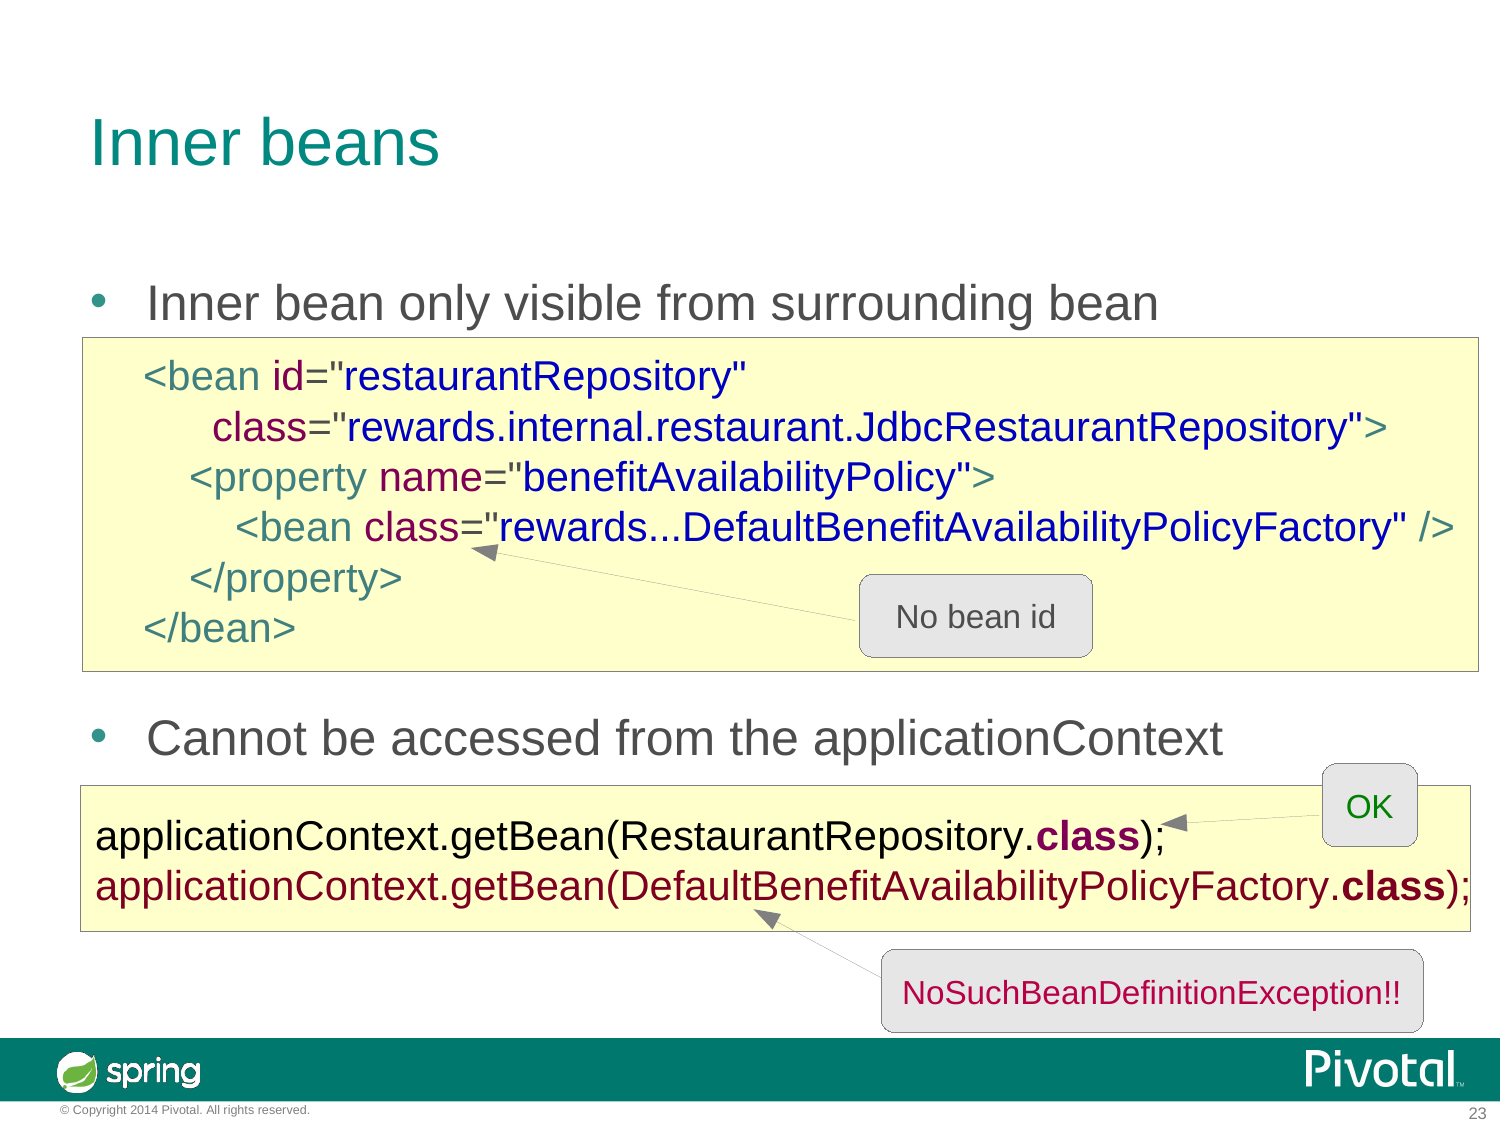

# Inner beans
Inner bean only visible from surrounding bean
Cannot be accessed from the applicationContext
 <bean id="restaurantRepository"
 class="rewards.internal.restaurant.JdbcRestaurantRepository">
 <property name="benefitAvailabilityPolicy">
 <bean class="rewards...DefaultBenefitAvailabilityPolicyFactory" />
 </property>
 </bean>
No bean id
OK
applicationContext.getBean(RestaurantRepository.class);
applicationContext.getBean(DefaultBenefitAvailabilityPolicyFactory.class);
NoSuchBeanDefinitionException!!